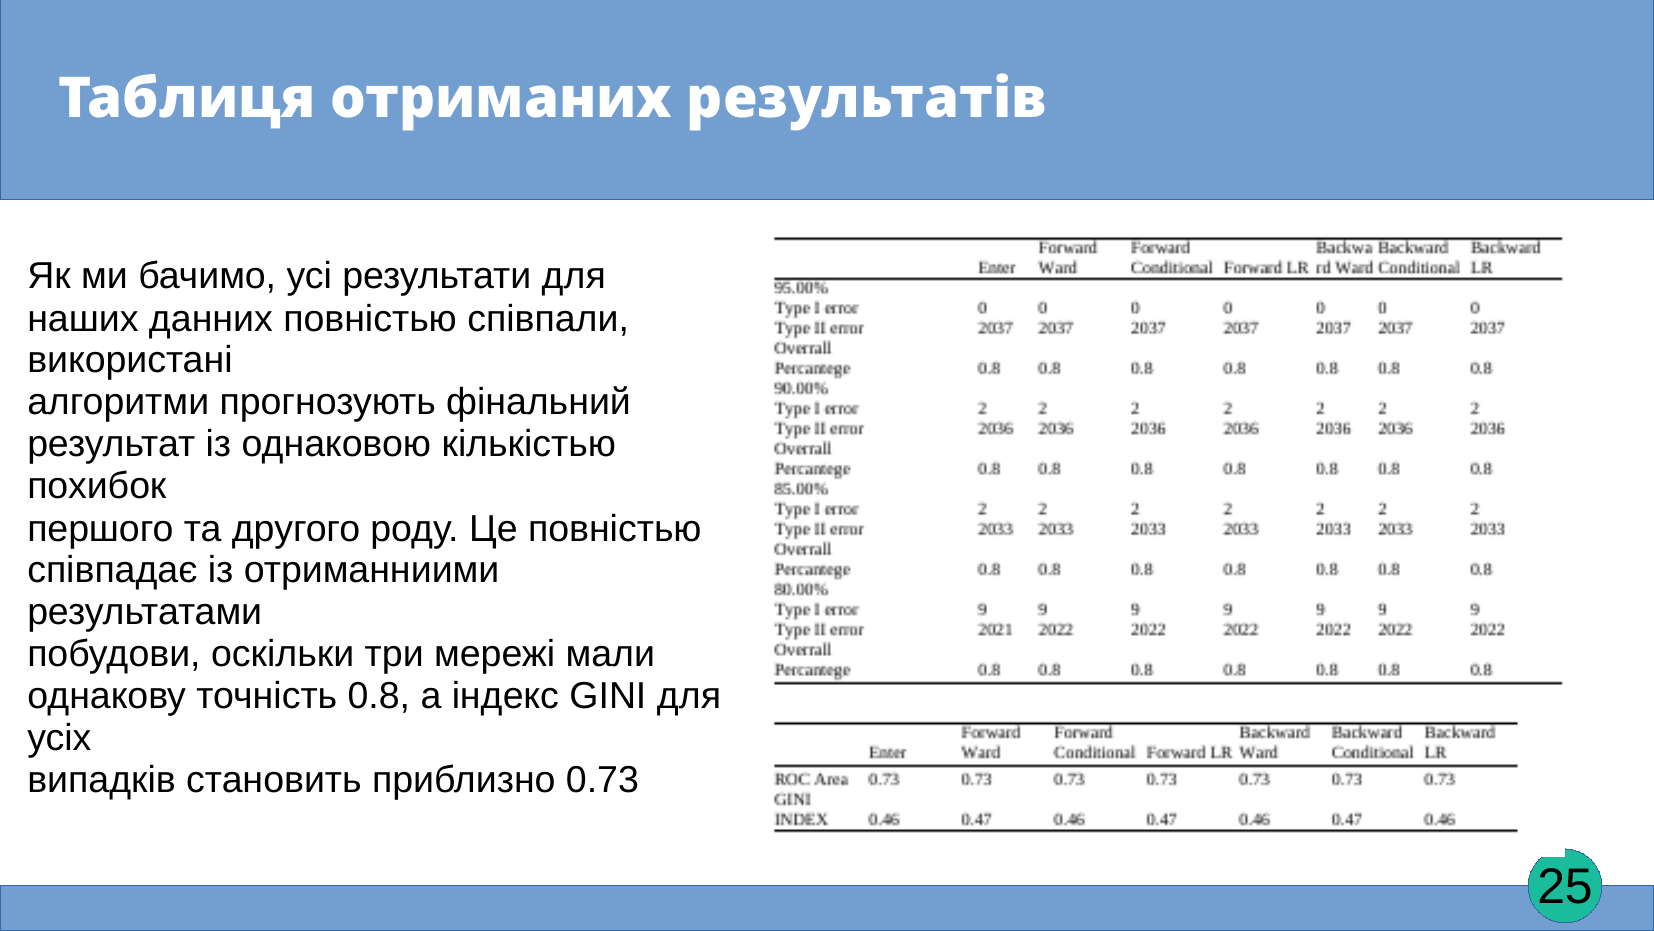

# Таблиця отриманих результатів
Як ми бачимо, усі результати для наших данних повністью співпали, використані
алгоритми прогнозують фінальний результат із однаковою кількістью похибок
першого та другого роду. Це повністью співпадає із отриманниими результатами
побудови, оскільки три мережі мали однакову точність 0.8, а індекс GINI для усіх
випадків становить приблизно 0.73